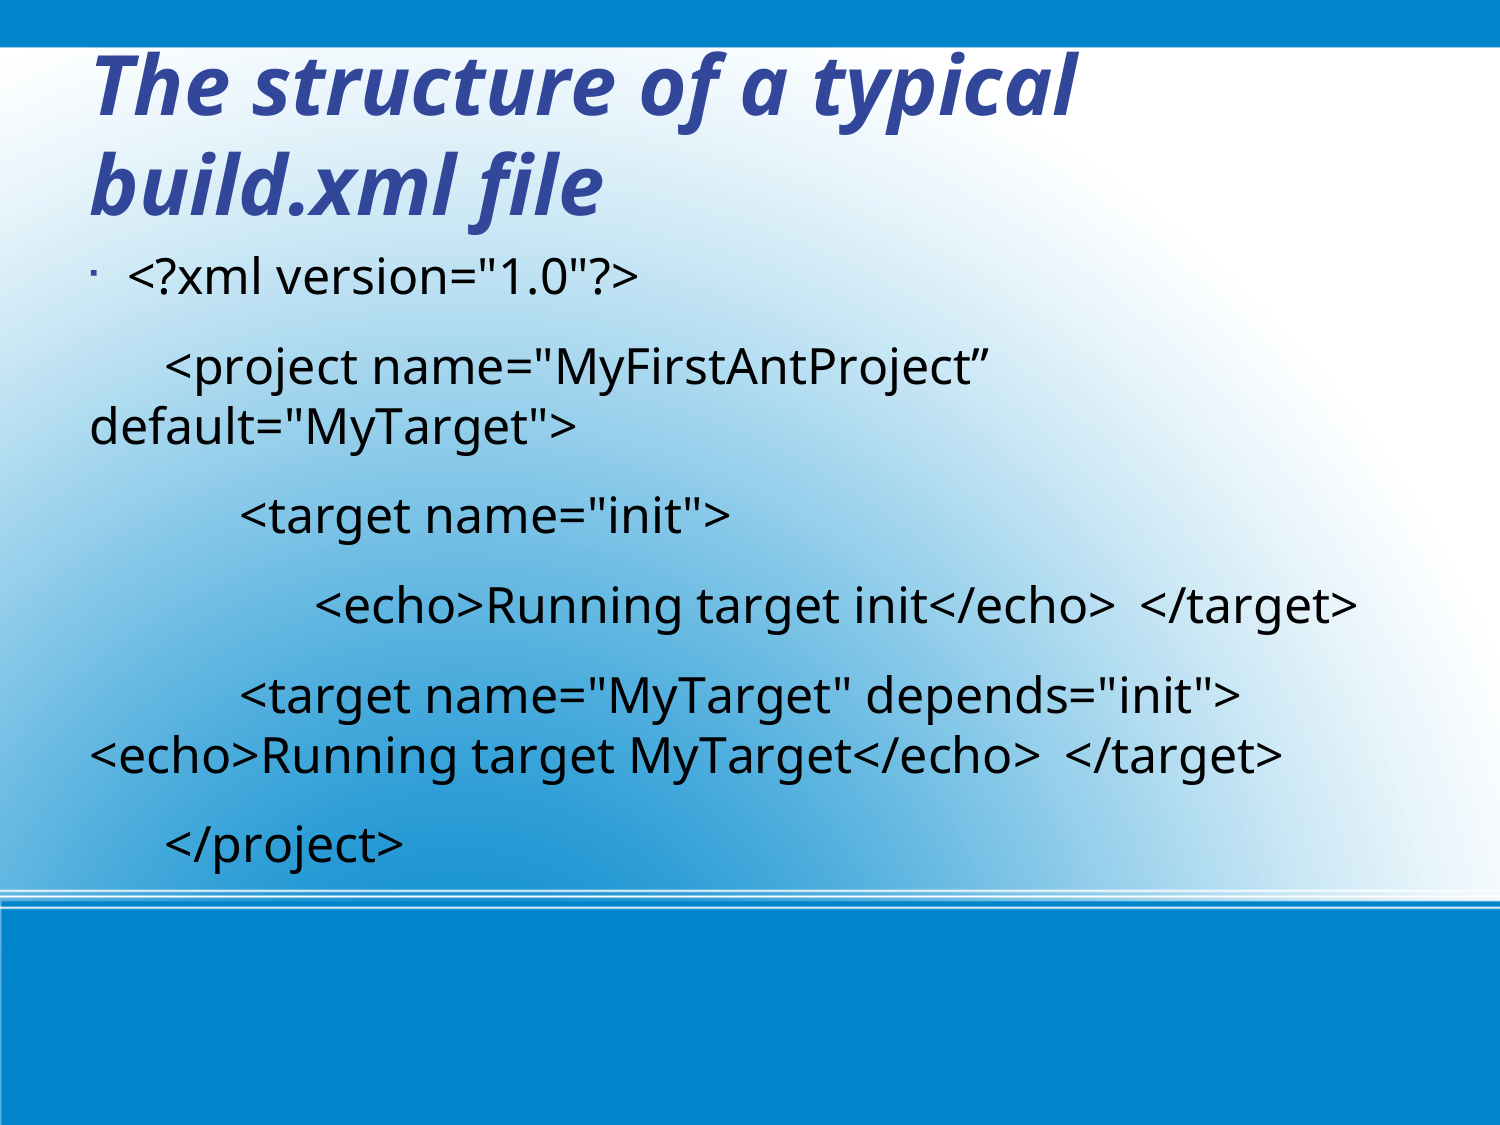

# The structure of a typical build.xml file
<?xml version="1.0"?>
	<project name="MyFirstAntProject” default="MyTarget">
		<target name="init">
			<echo>Running target init</echo> 	</target>
		<target name="MyTarget" depends="init"> 	<echo>Running target MyTarget</echo> 	</target>
	</project>